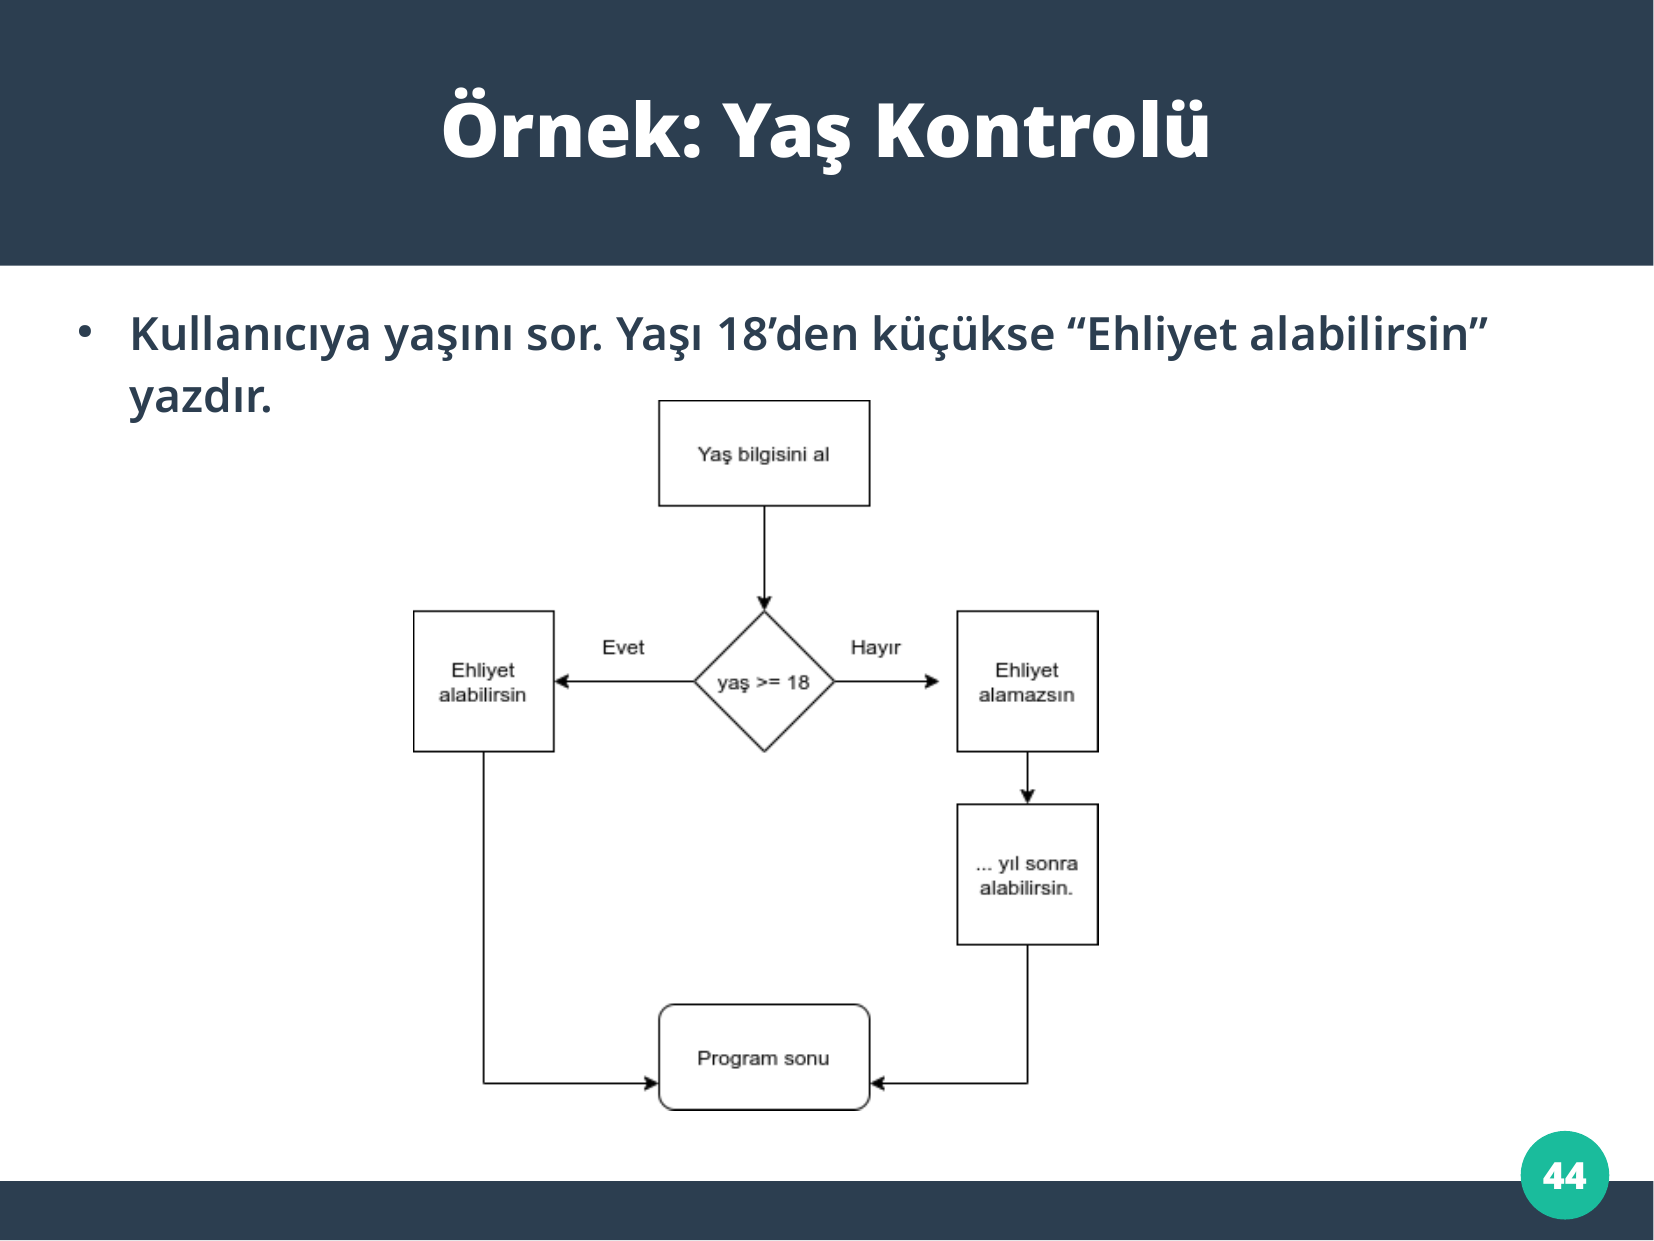

# Örnek: Yaş Kontrolü
Kullanıcıya yaşını sor. Yaşı 18’den küçükse “Ehliyet alabilirsin” yazdır.
44